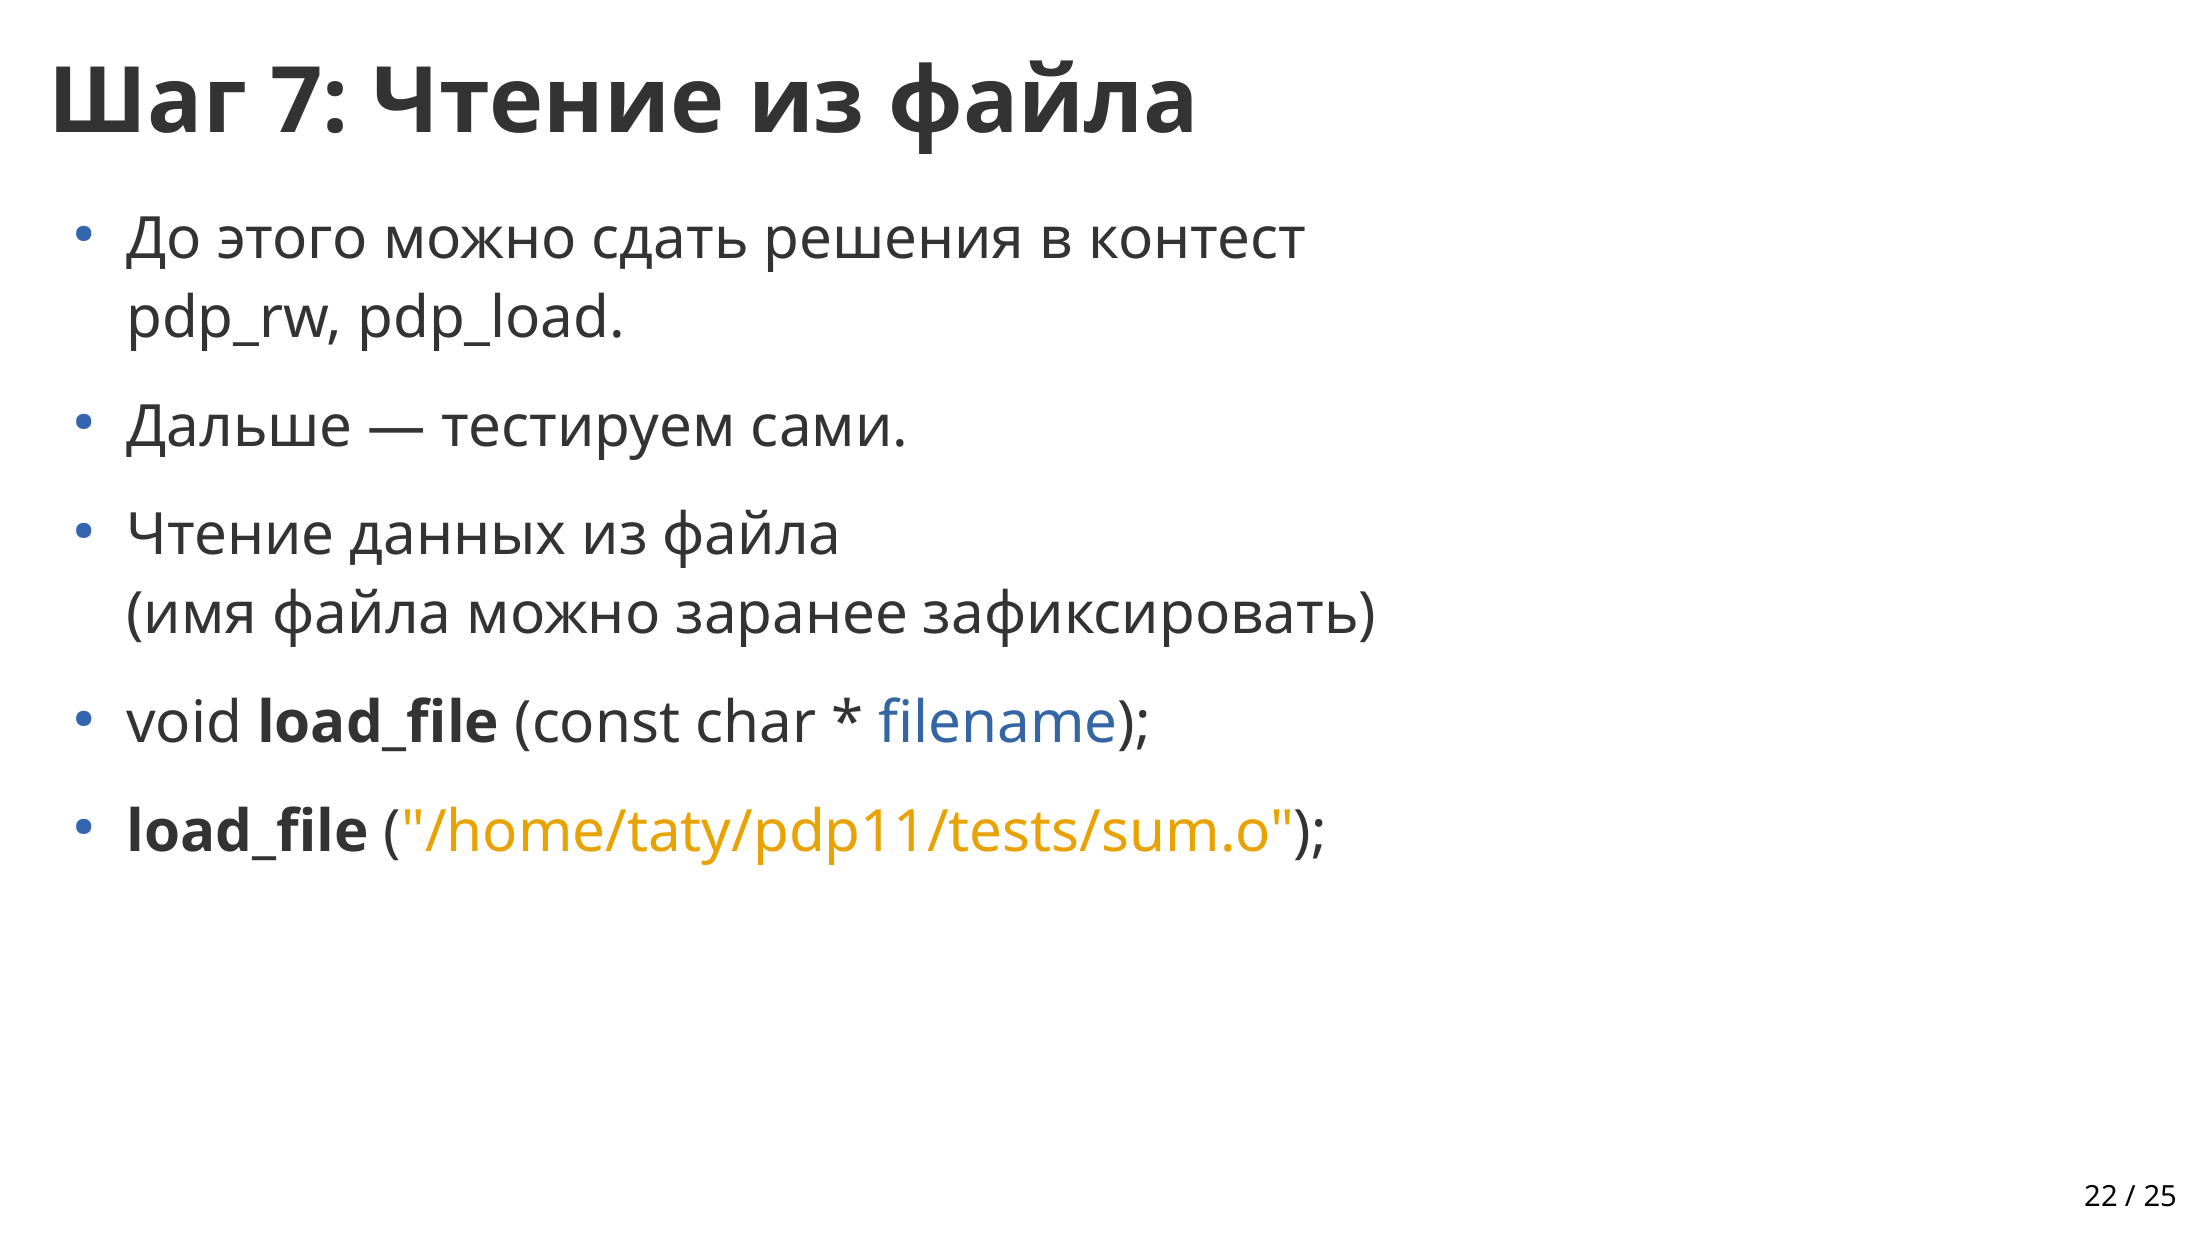

# Шаг 7: Чтение из файла
До этого можно сдать решения в контест
pdp_rw, pdp_load.
Дальше — тестируем сами.
Чтение данных из файла
(имя файла можно заранее зафиксировать)
void load_file (const char * filename);
load_file ("/home/taty/pdp11/tests/sum.o");
22